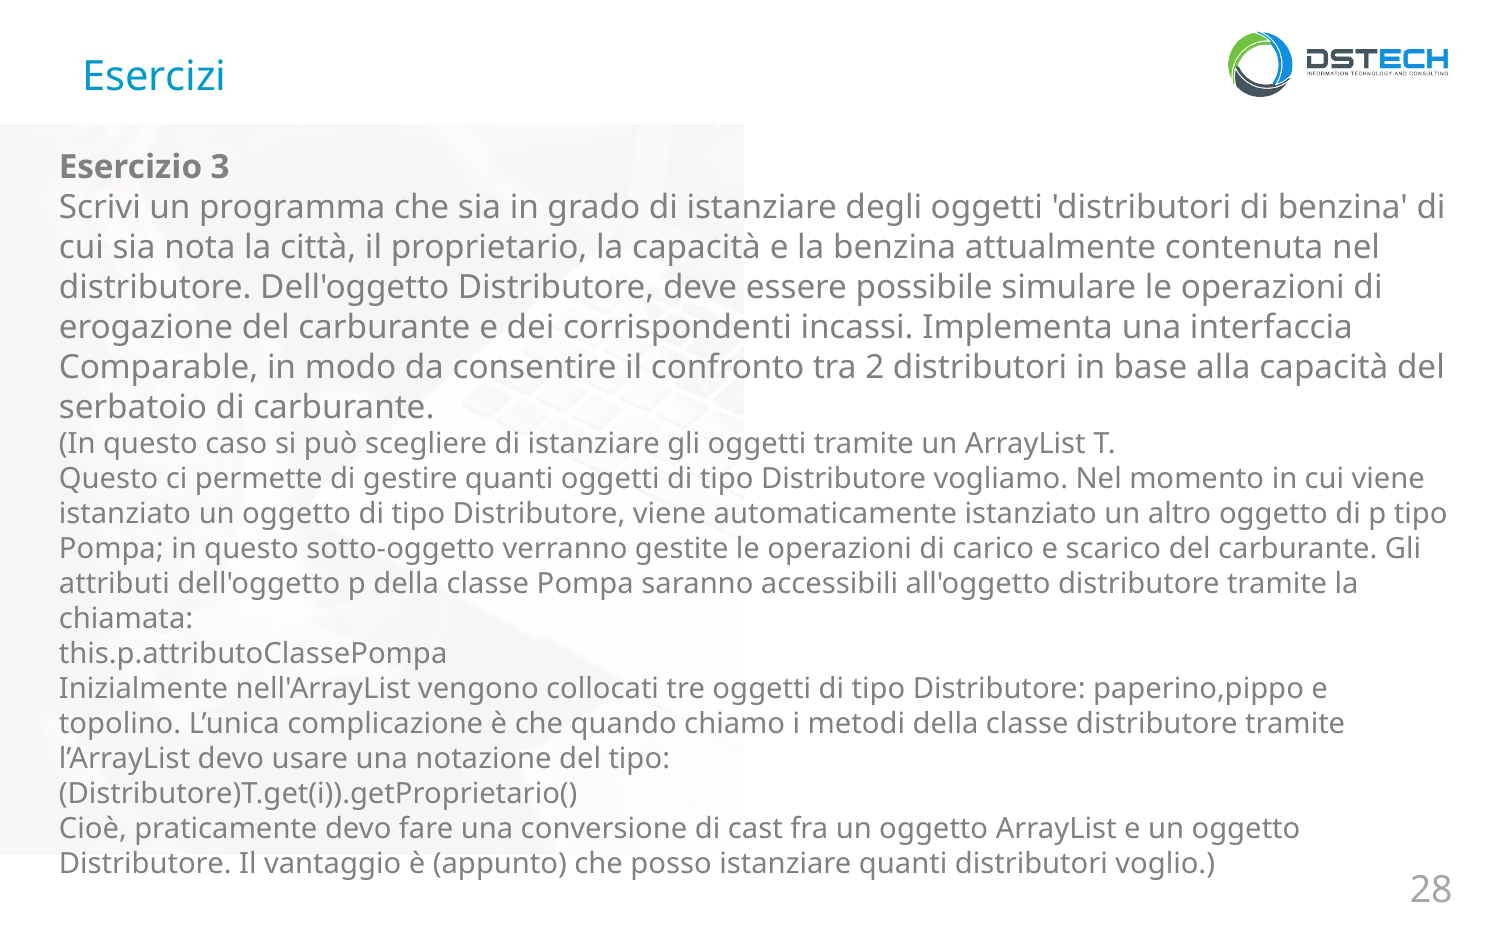

Esercizi
Esercizio 3
Scrivi un programma che sia in grado di istanziare degli oggetti 'distributori di benzina' di cui sia nota la città, il proprietario, la capacità e la benzina attualmente contenuta nel distributore. Dell'oggetto Distributore, deve essere possibile simulare le operazioni di erogazione del carburante e dei corrispondenti incassi. Implementa una interfaccia Comparable, in modo da consentire il confronto tra 2 distributori in base alla capacità del serbatoio di carburante.
(In questo caso si può scegliere di istanziare gli oggetti tramite un ArrayList T.
Questo ci permette di gestire quanti oggetti di tipo Distributore vogliamo. Nel momento in cui viene istanziato un oggetto di tipo Distributore, viene automaticamente istanziato un altro oggetto di p tipo Pompa; in questo sotto-oggetto verranno gestite le operazioni di carico e scarico del carburante. Gli attributi dell'oggetto p della classe Pompa saranno accessibili all'oggetto distributore tramite la chiamata:
this.p.attributoClassePompa
Inizialmente nell'ArrayList vengono collocati tre oggetti di tipo Distributore: paperino,pippo e topolino. L’unica complicazione è che quando chiamo i metodi della classe distributore tramite l’ArrayList devo usare una notazione del tipo:
(Distributore)T.get(i)).getProprietario()
Cioè, praticamente devo fare una conversione di cast fra un oggetto ArrayList e un oggetto Distributore. Il vantaggio è (appunto) che posso istanziare quanti distributori voglio.)
28